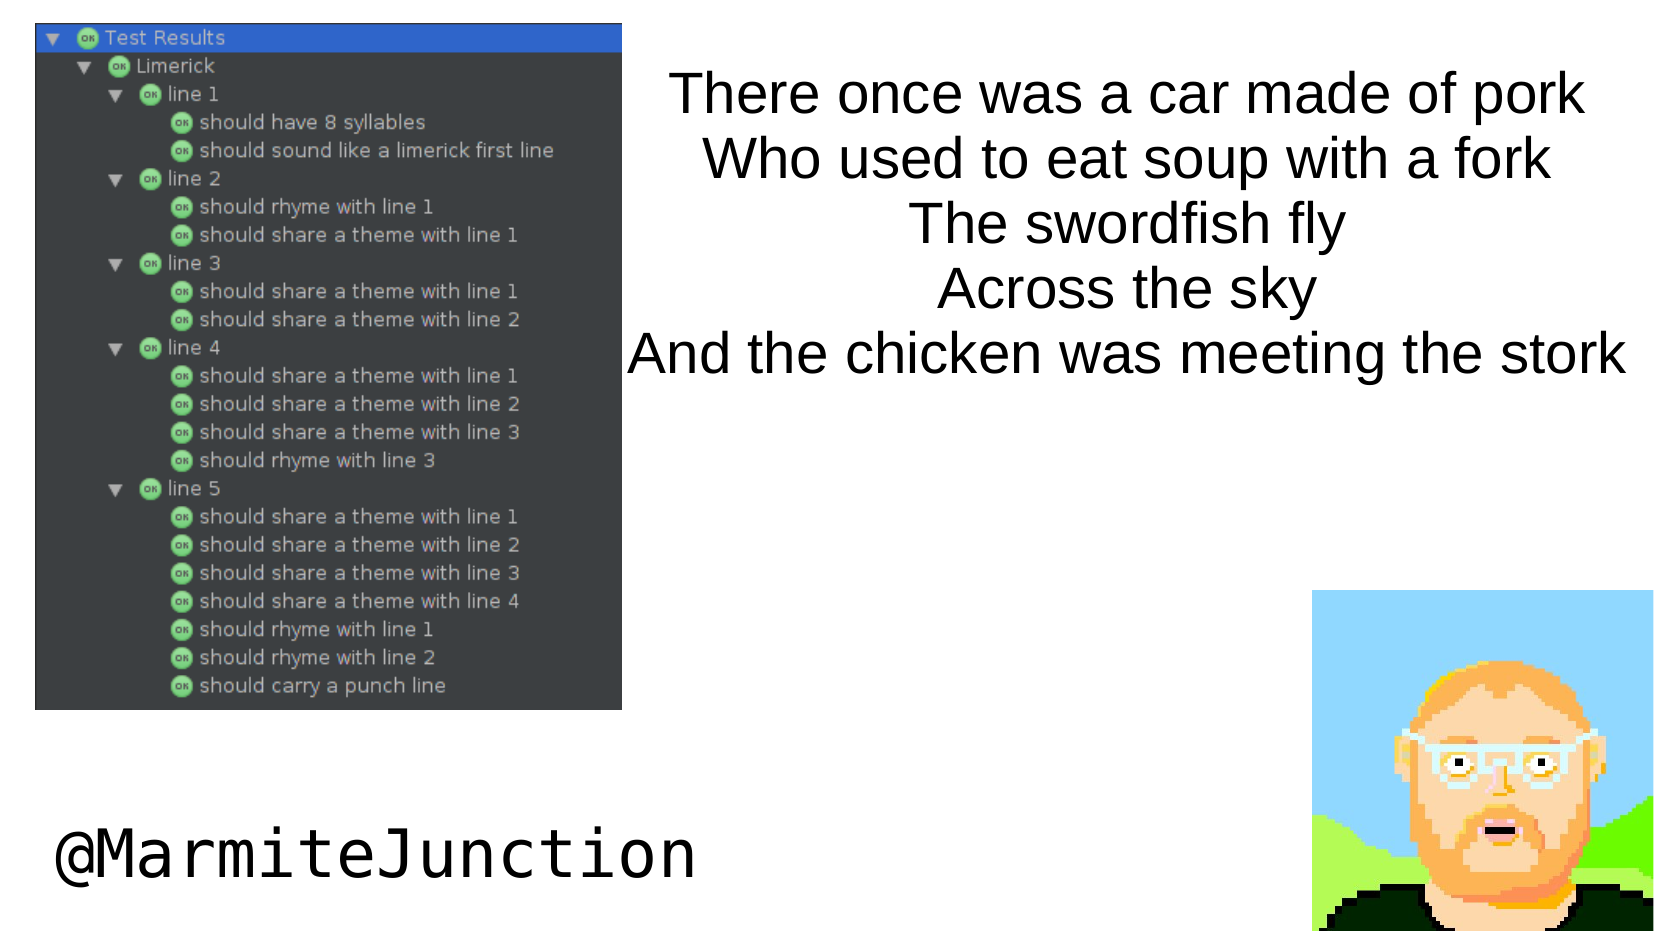

There once was a car made of pork
Who used to eat soup with a fork
The swordfish fly
Across the sky
And the chicken was meeting the stork
@MarmiteJunction